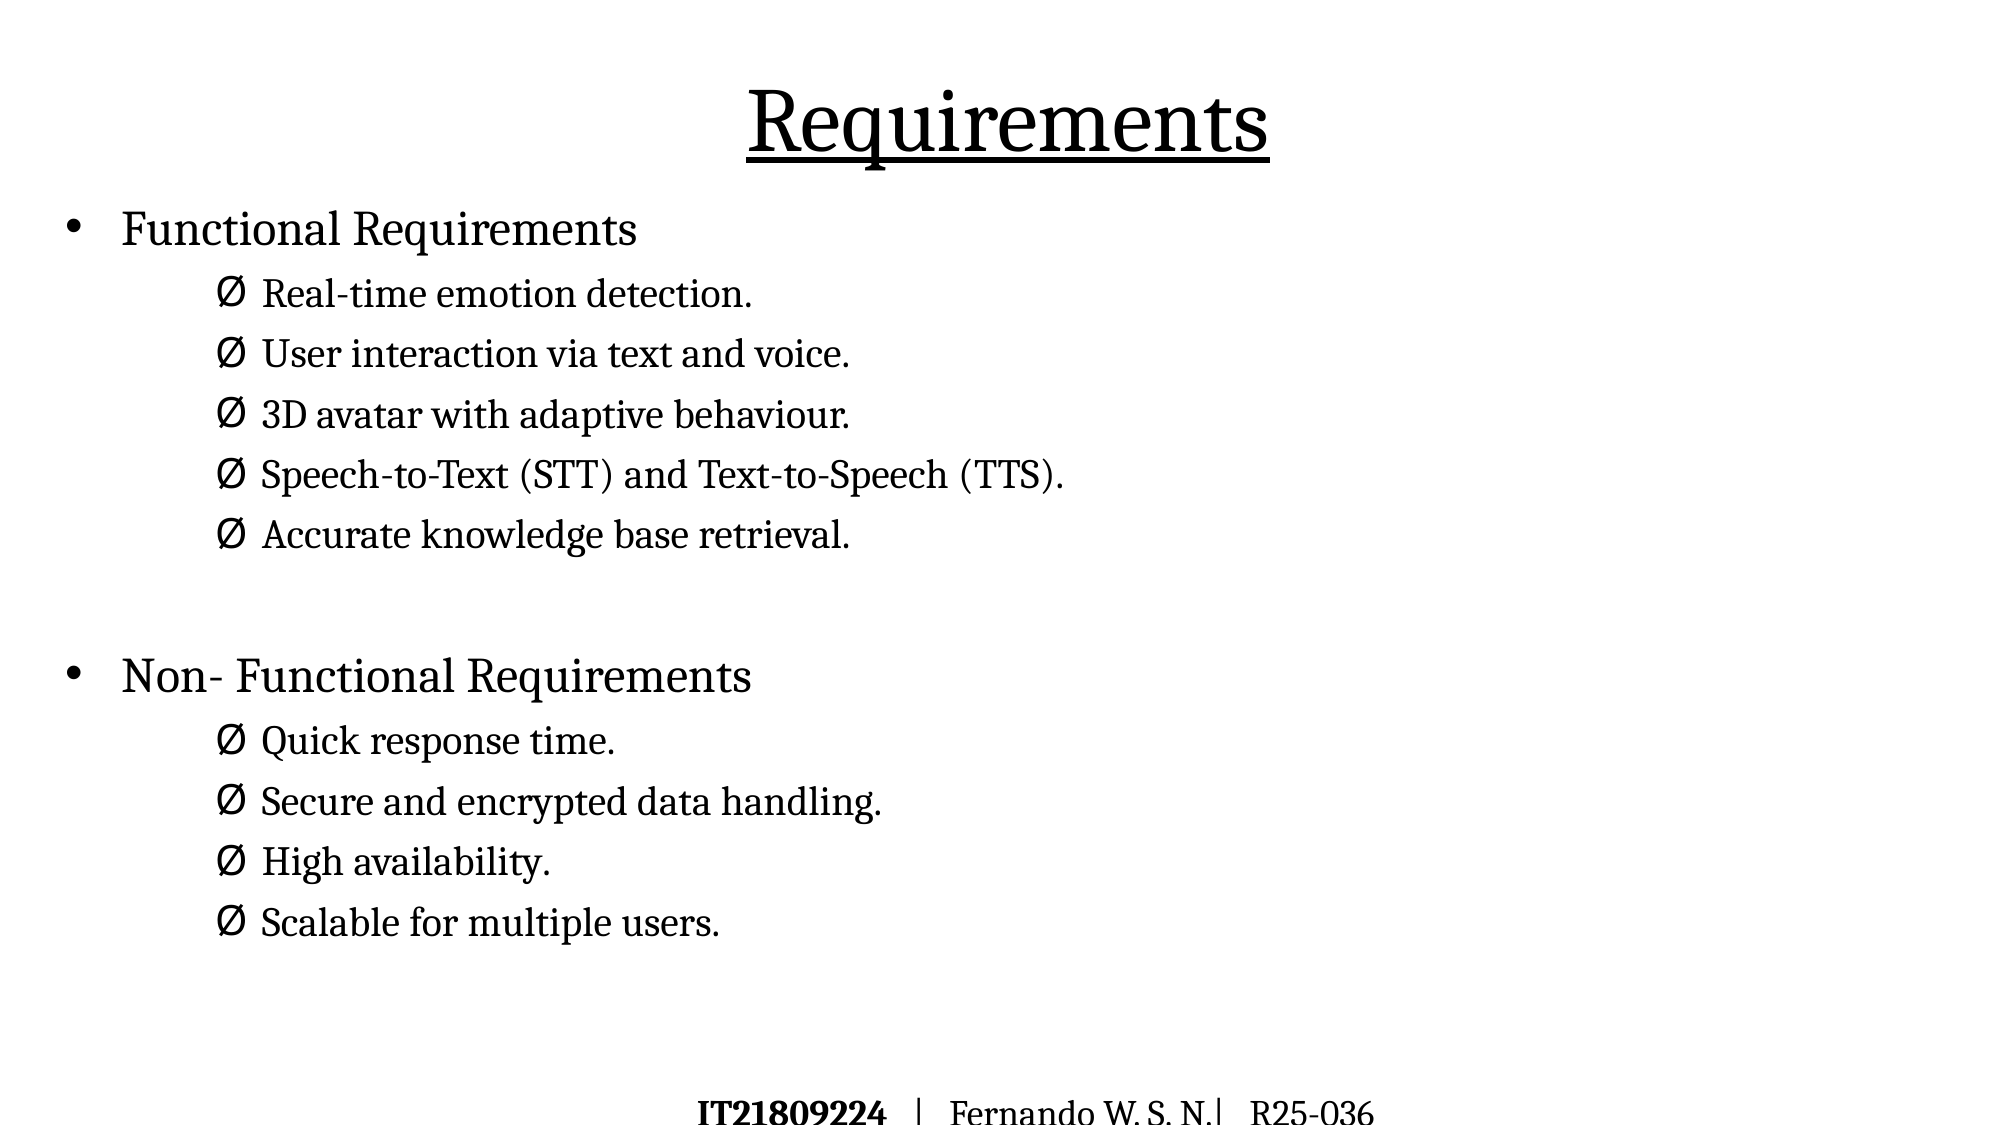

# Requirements
Functional Requirements
Real-time emotion detection.
User interaction via text and voice.
3D avatar with adaptive behaviour.
Speech-to-Text (STT) and Text-to-Speech (TTS).
Accurate knowledge base retrieval.
Non- Functional Requirements
Quick response time.
Secure and encrypted data handling.
High availability.
Scalable for multiple users.
IT21809224 | Fernando W. S. N.| R25-036